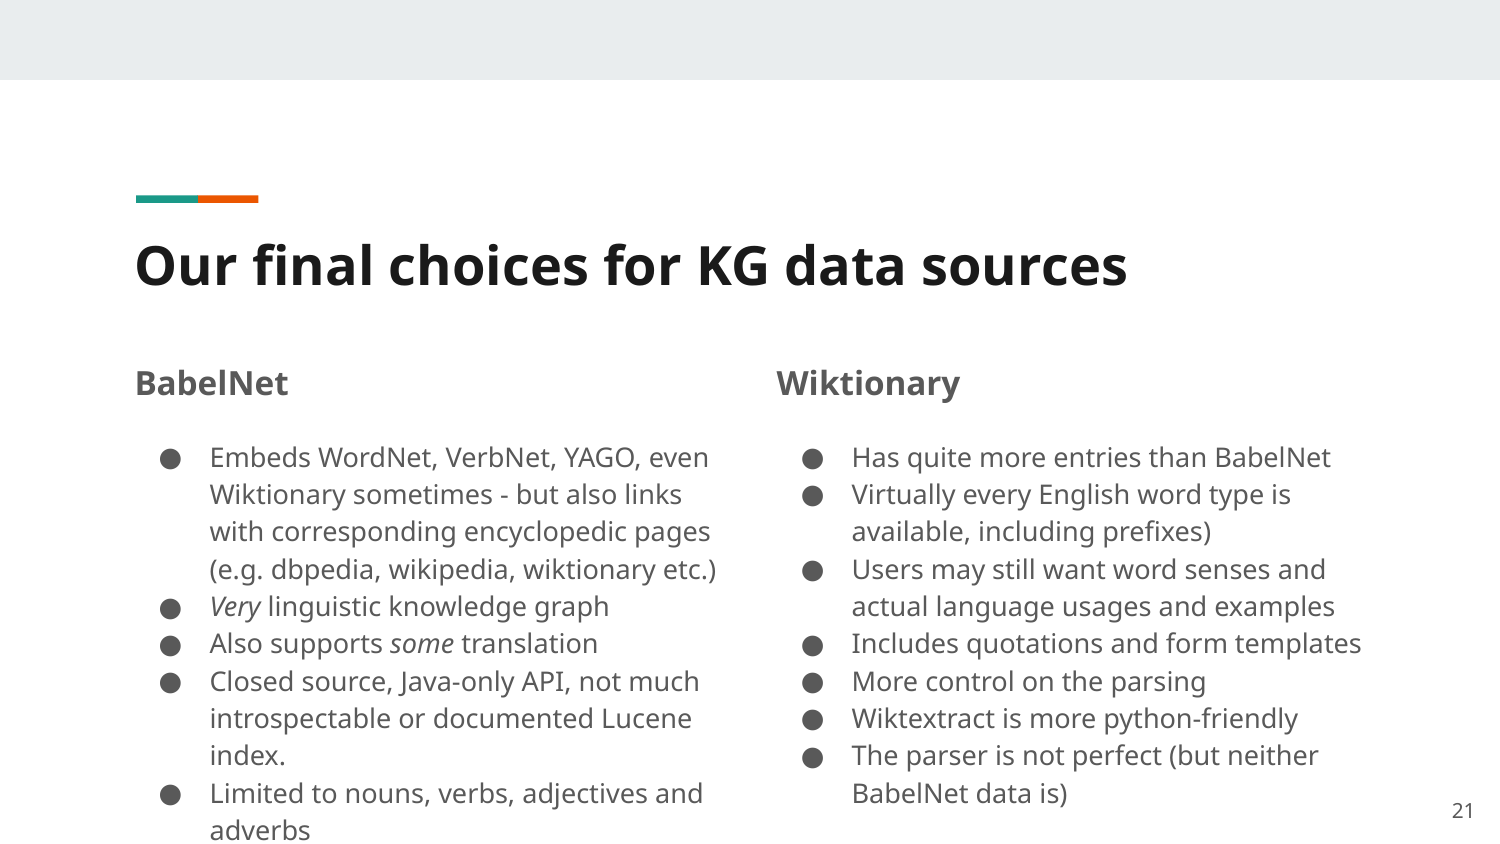

# Our final choices for KG data sources
BabelNet
Embeds WordNet, VerbNet, YAGO, even Wiktionary sometimes - but also links with corresponding encyclopedic pages (e.g. dbpedia, wikipedia, wiktionary etc.)
Very linguistic knowledge graph
Also supports some translation
Closed source, Java-only API, not much introspectable or documented Lucene index.
Limited to nouns, verbs, adjectives and adverbs
Wiktionary
Has quite more entries than BabelNet
Virtually every English word type is available, including prefixes)
Users may still want word senses and actual language usages and examples
Includes quotations and form templates
More control on the parsing
Wiktextract is more python-friendly
The parser is not perfect (but neither BabelNet data is)